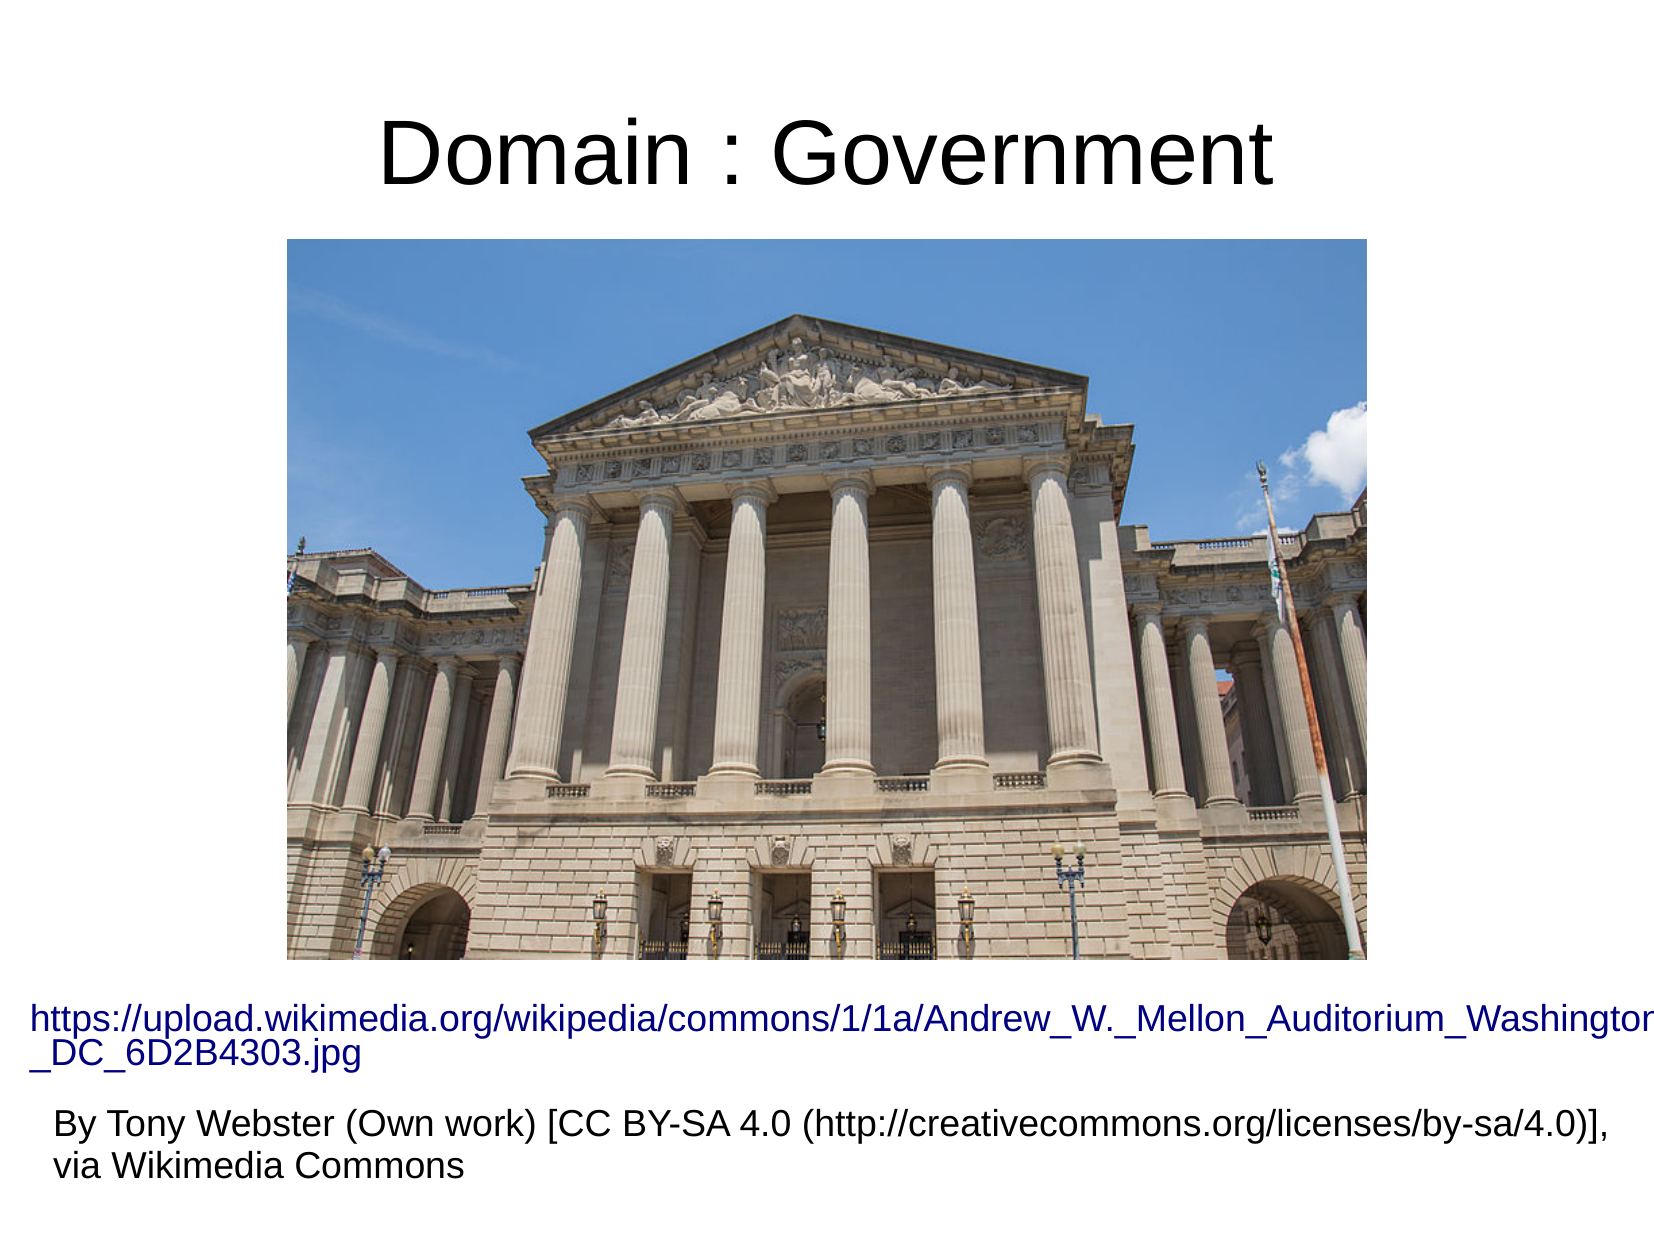

# Domain : Government
https://upload.wikimedia.org/wikipedia/commons/1/1a/Andrew_W._Mellon_Auditorium_Washington_DC_6D2B4303.jpg
By Tony Webster (Own work) [CC BY-SA 4.0 (http://creativecommons.org/licenses/by-sa/4.0)], via Wikimedia Commons